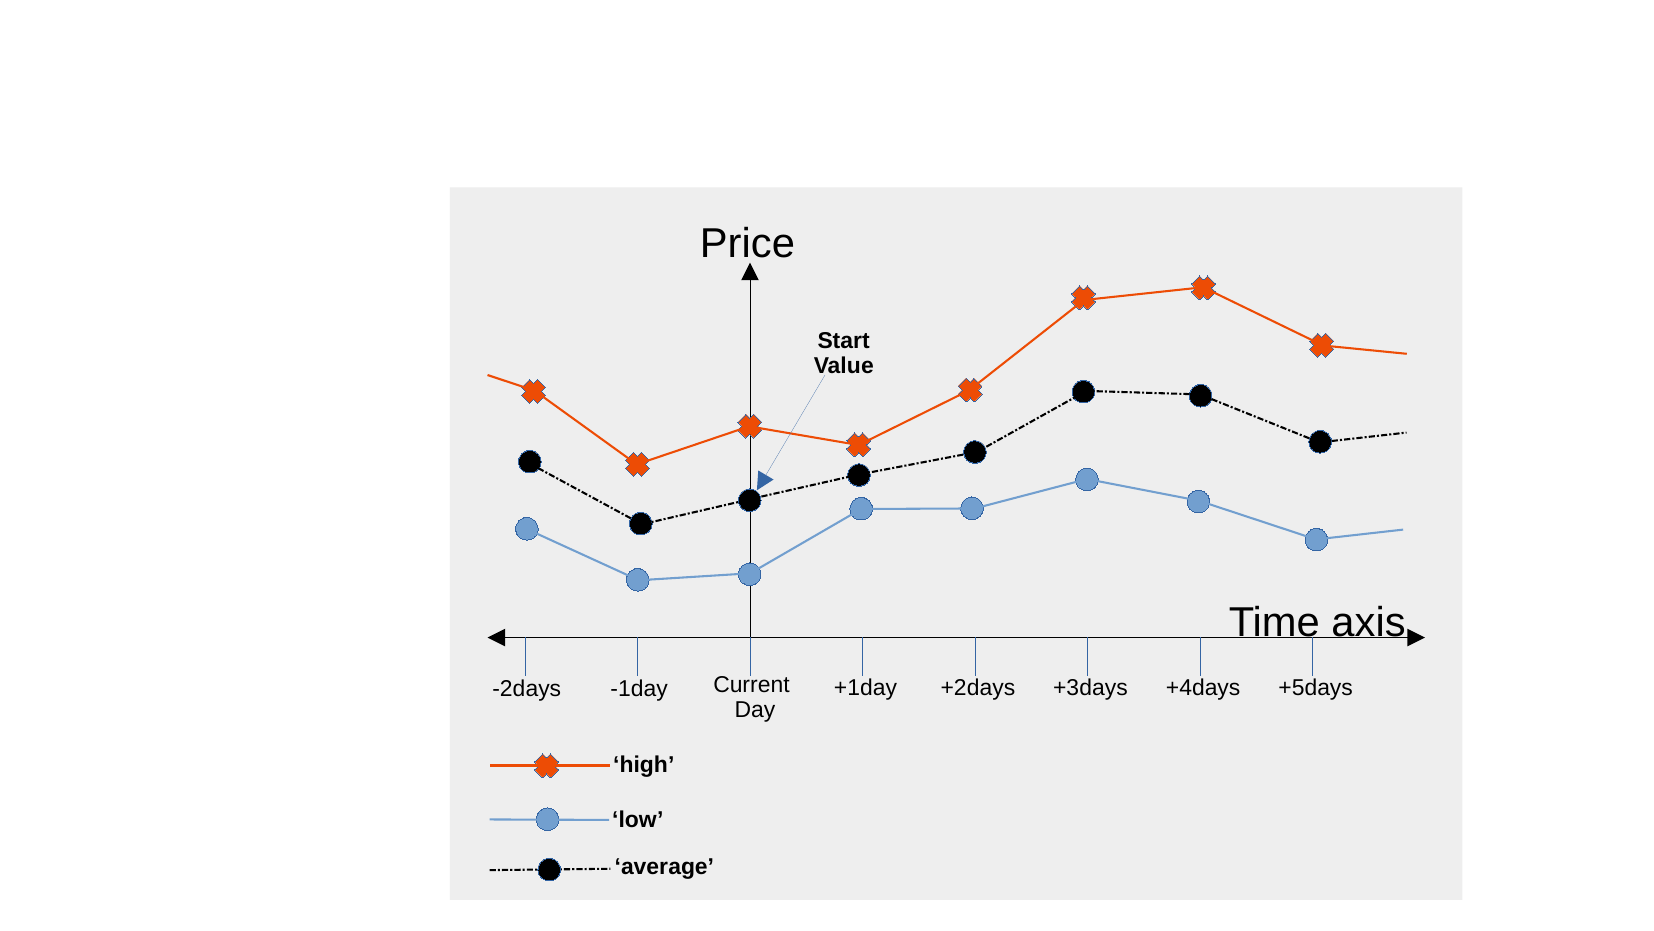

# Price
Start Value
Time axis
+3days
+4days
+5days
+1day
+2days
-2days
-1day
Current
Day
‘high’
‘low’
‘average’